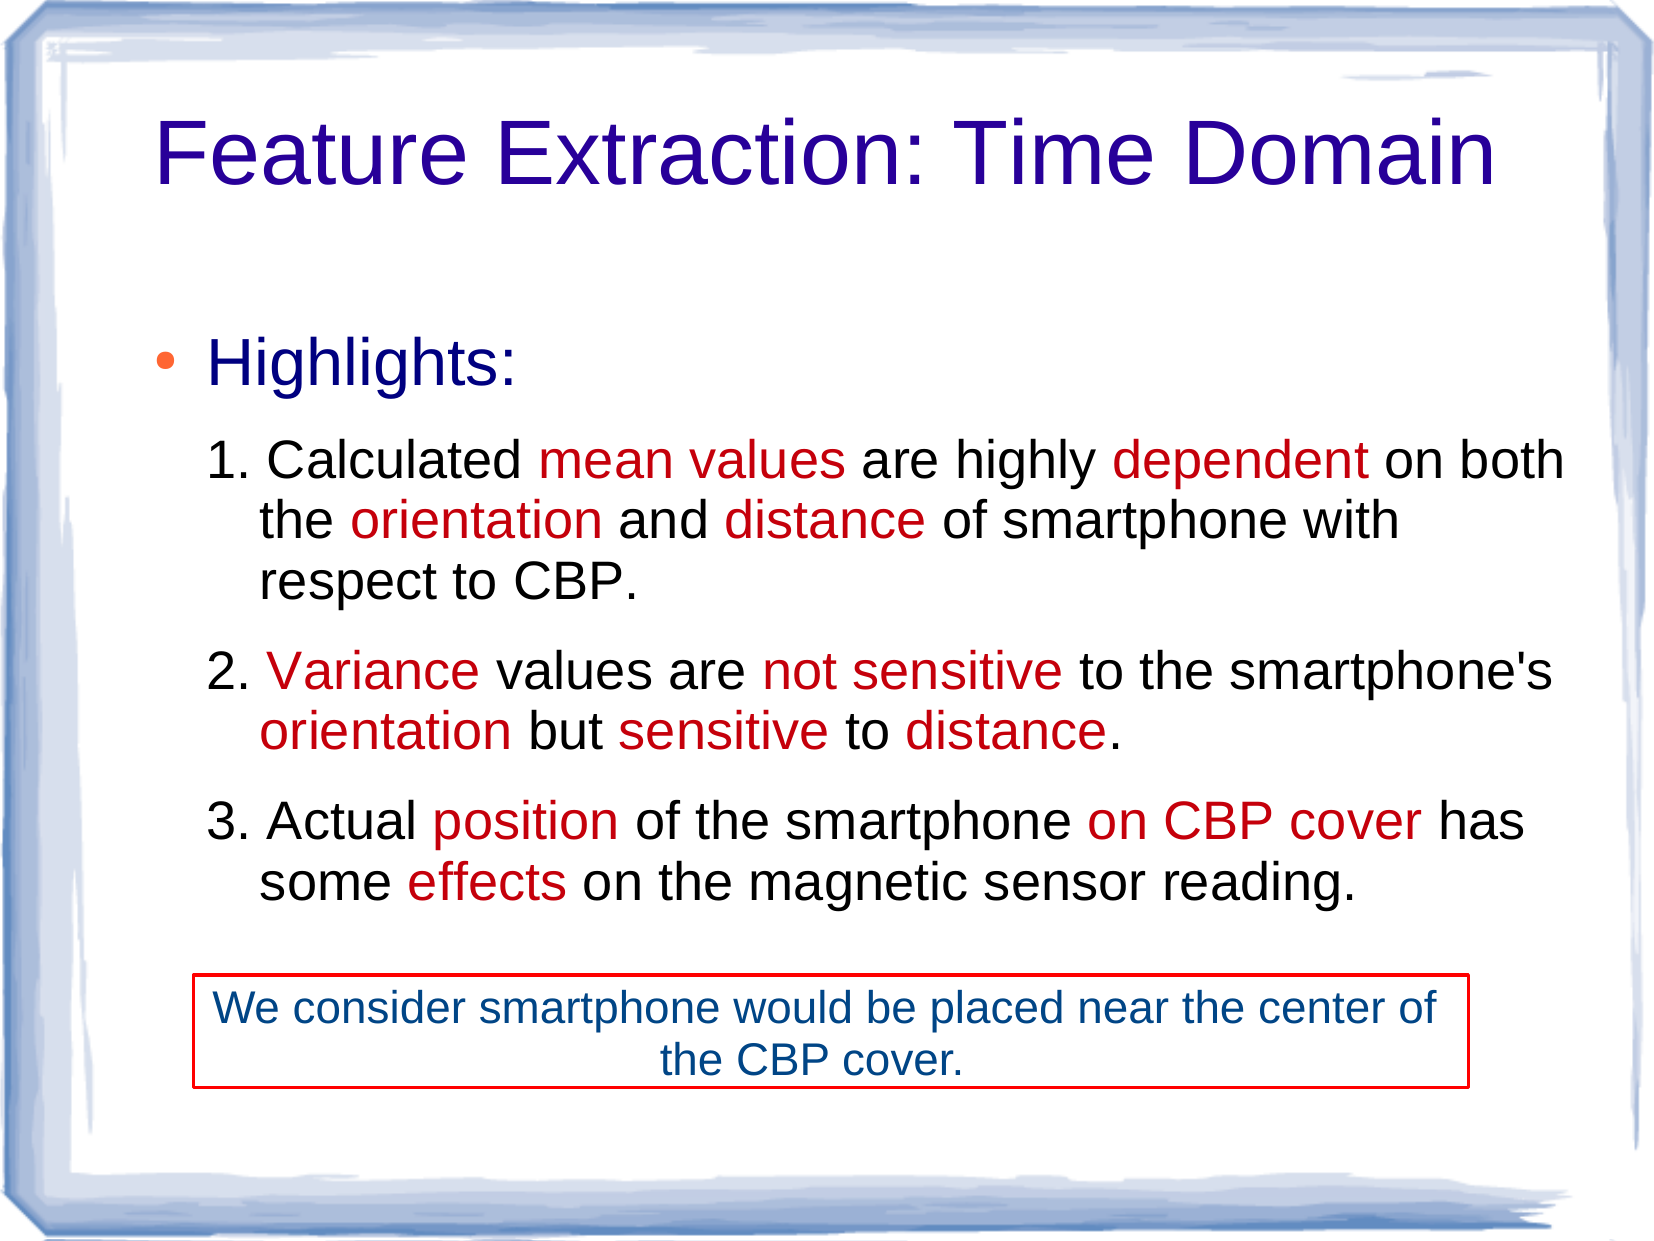

# Feature Extraction: Time Domain
Highlights:
1. Calculated mean values are highly dependent on both the orientation and distance of smartphone with respect to CBP.
2. Variance values are not sensitive to the smartphone's orientation but sensitive to distance.
3. Actual position of the smartphone on CBP cover has some effects on the magnetic sensor reading.
We consider smartphone would be placed near the center of the CBP cover.